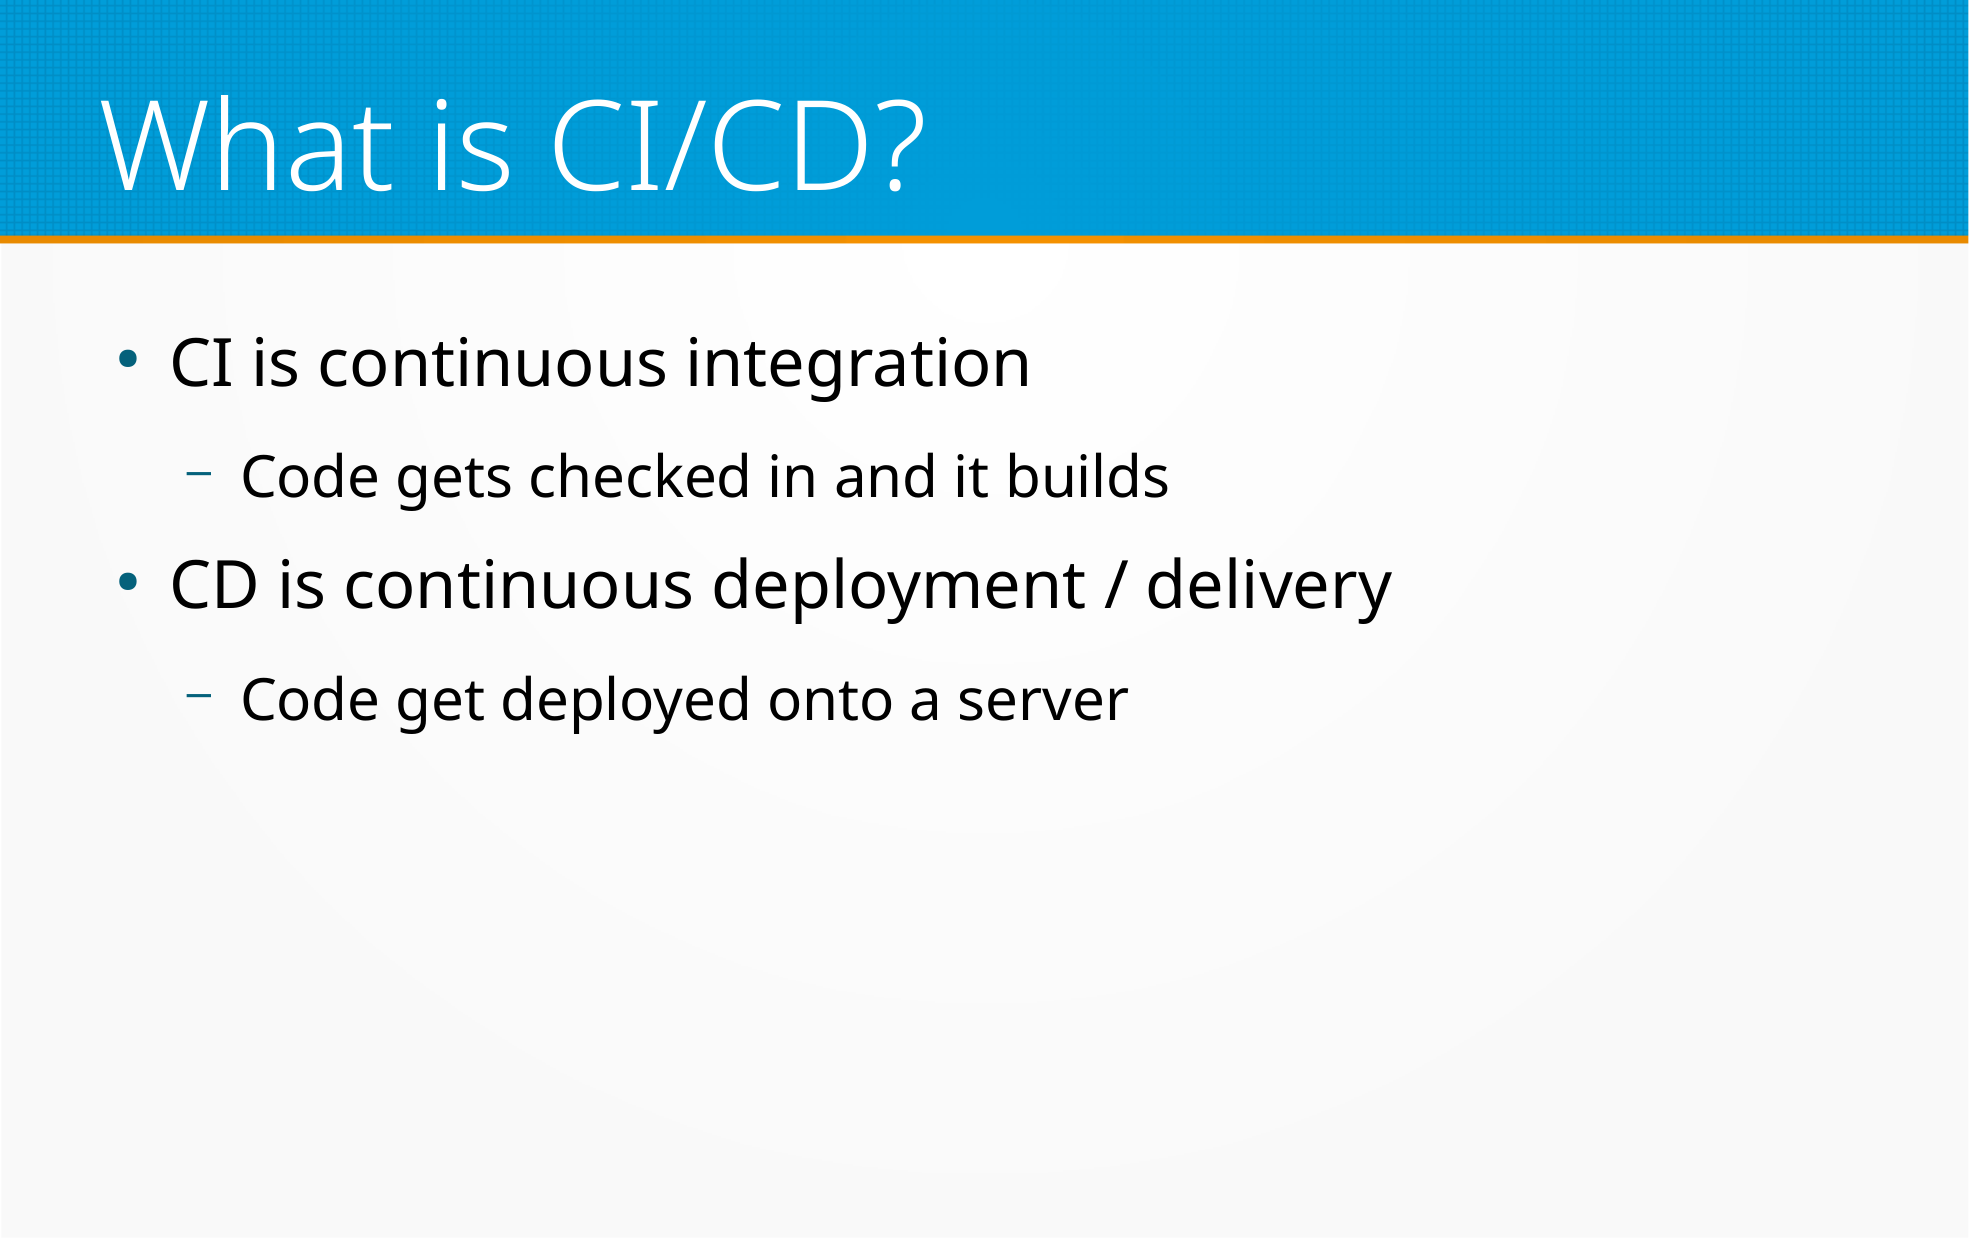

# What is CI/CD?
CI is continuous integration
Code gets checked in and it builds
CD is continuous deployment / delivery
Code get deployed onto a server